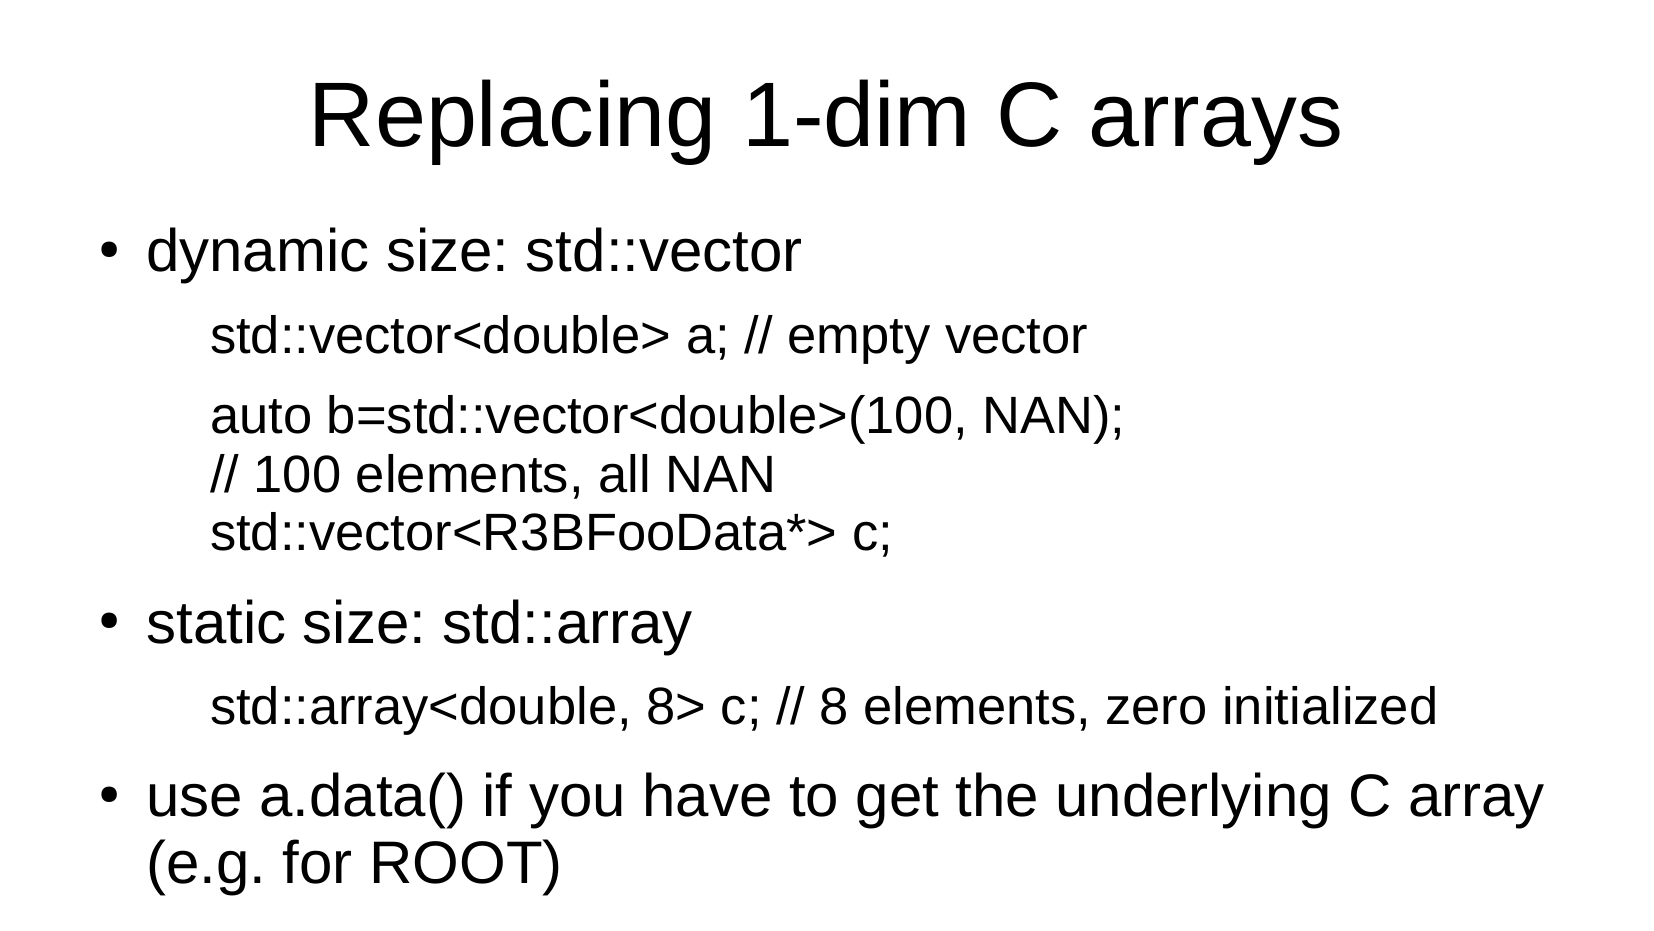

# Replacing 1-dim C arrays
dynamic size: std::vector
std::vector<double> a; // empty vector
auto b=std::vector<double>(100, NAN);
// 100 elements, all NAN
std::vector<R3BFooData*> c;
static size: std::array
std::array<double, 8> c; // 8 elements, zero initialized
use a.data() if you have to get the underlying C array (e.g. for ROOT)